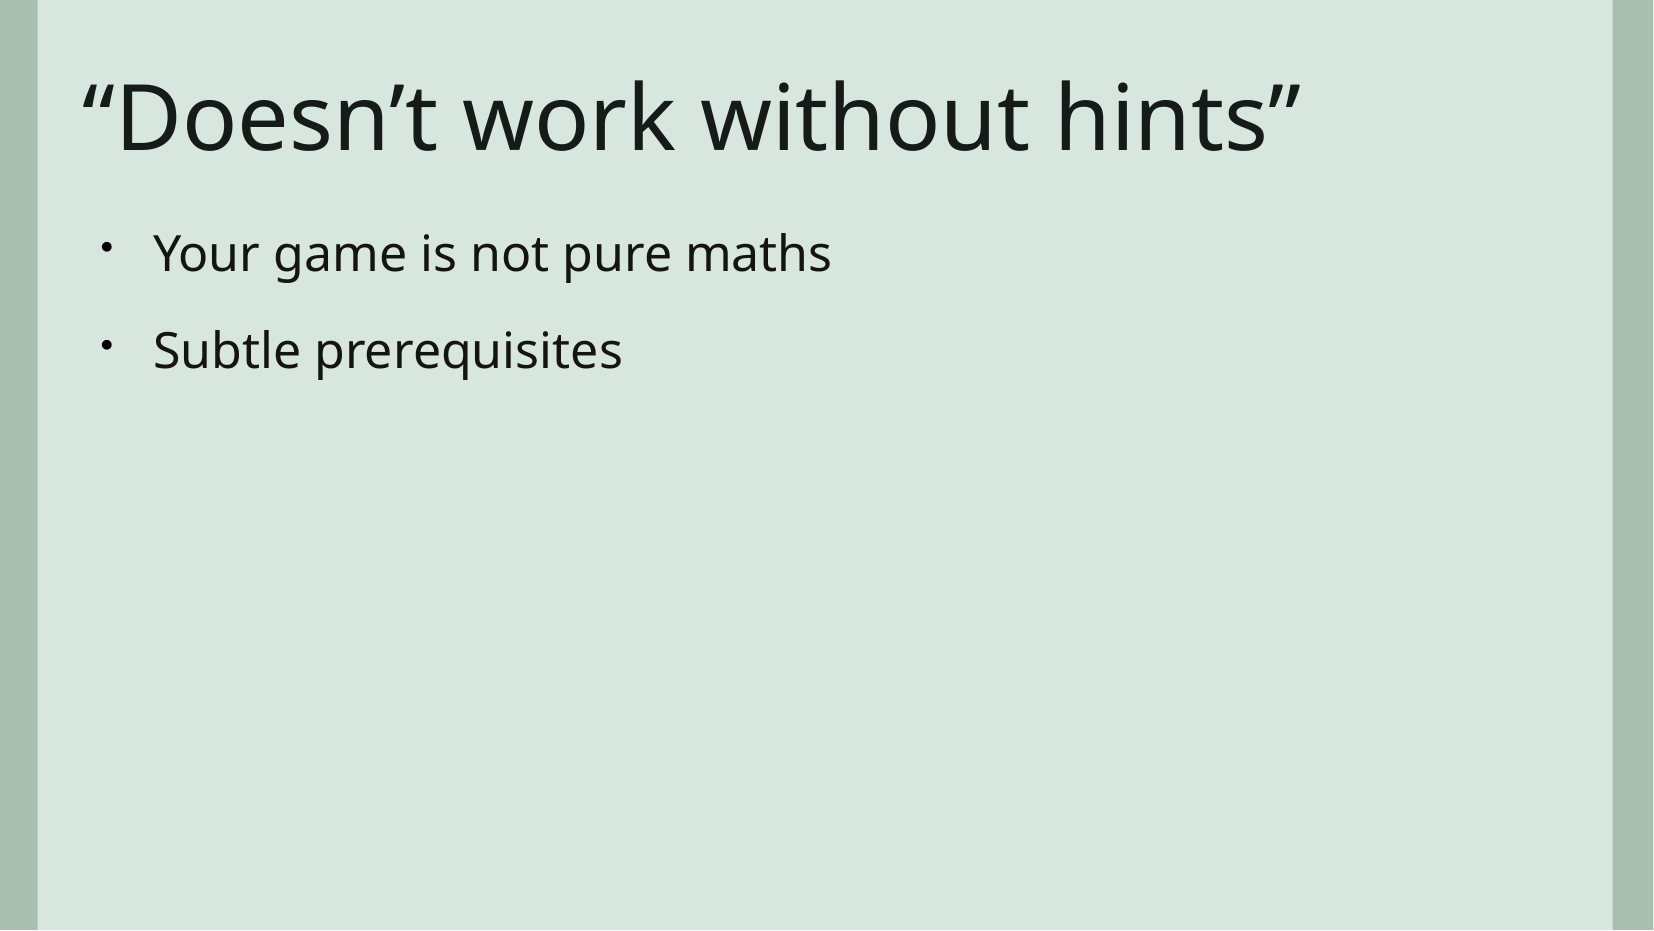

# “Doesn’t work without hints”
Your game is not pure maths
Subtle prerequisites